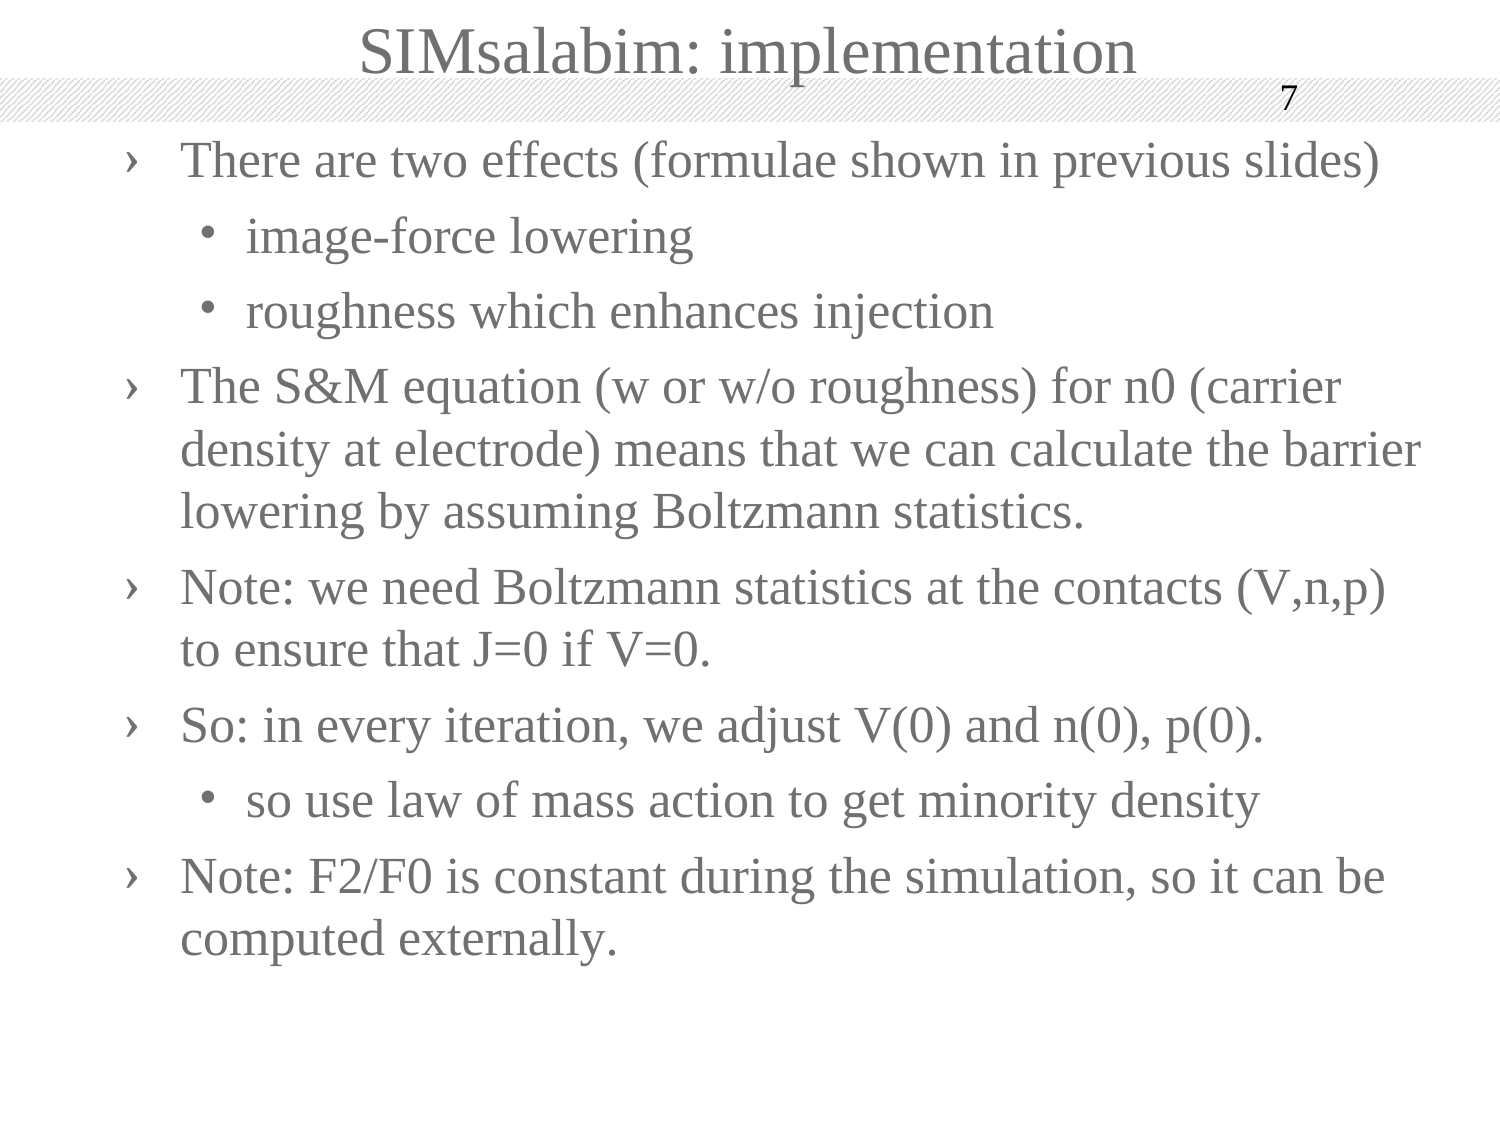

# SIMsalabim: implementation
7
There are two effects (formulae shown in previous slides)
image-force lowering
roughness which enhances injection
The S&M equation (w or w/o roughness) for n0 (carrier density at electrode) means that we can calculate the barrier lowering by assuming Boltzmann statistics.
Note: we need Boltzmann statistics at the contacts (V,n,p) to ensure that J=0 if V=0.
So: in every iteration, we adjust V(0) and n(0), p(0).
so use law of mass action to get minority density
Note: F2/F0 is constant during the simulation, so it can be computed externally.
7-2-11